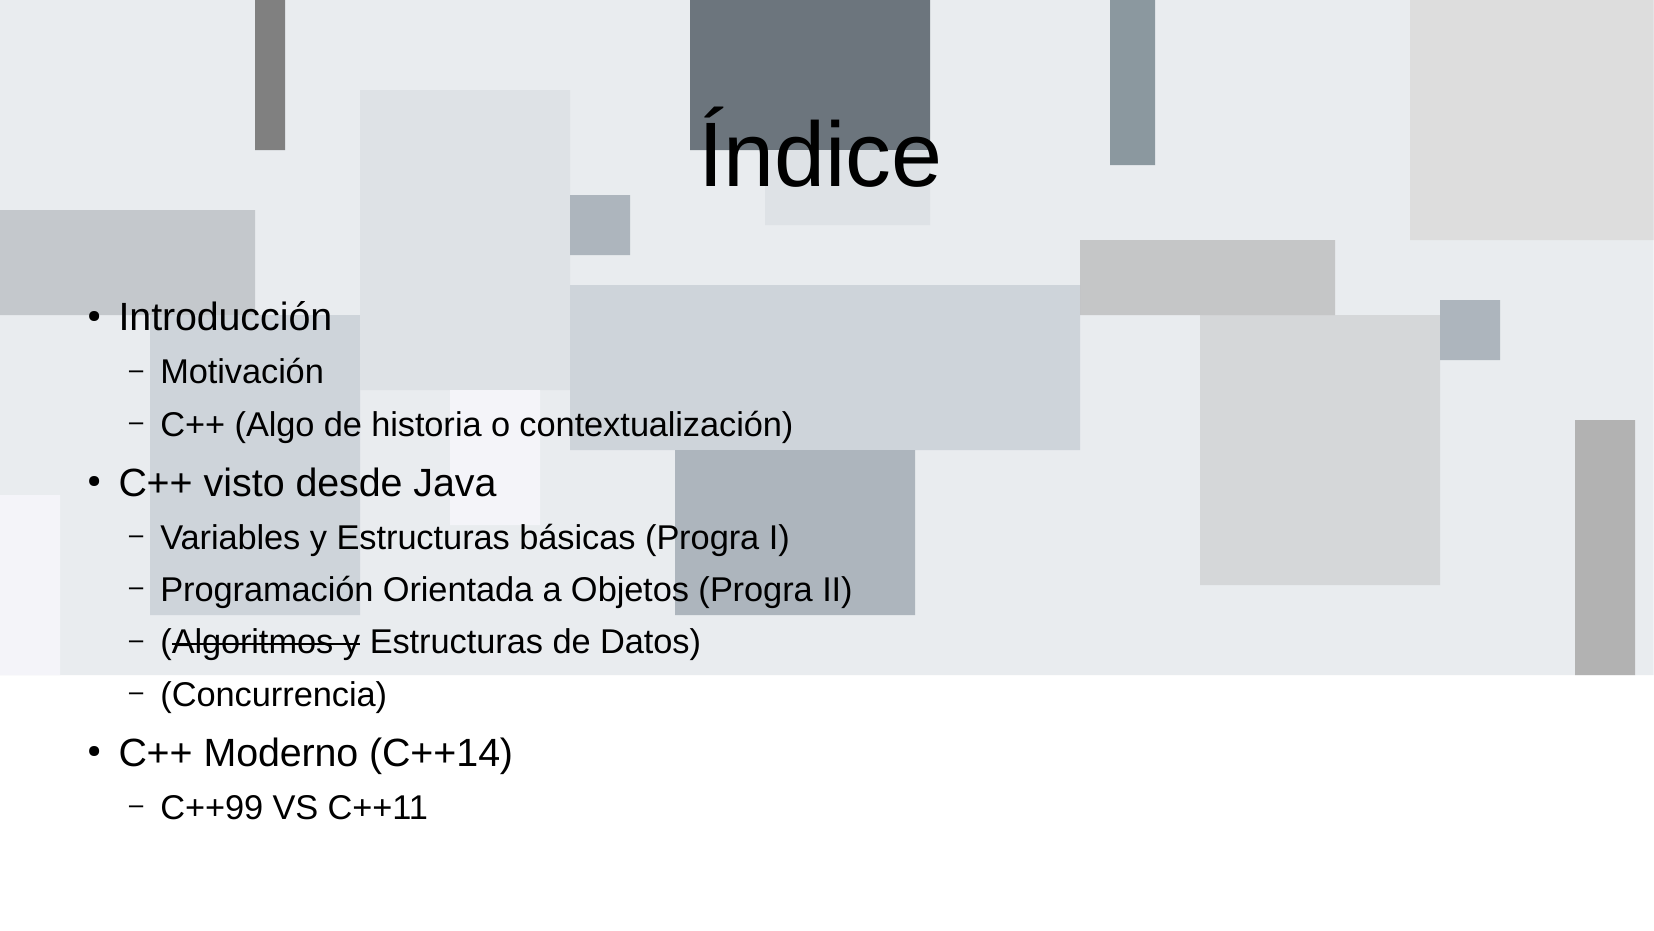

# Índice
Introducción
Motivación
C++ (Algo de historia o contextualización)
C++ visto desde Java
Variables y Estructuras básicas (Progra I)
Programación Orientada a Objetos (Progra II)
(Algoritmos y Estructuras de Datos)
(Concurrencia)
C++ Moderno (C++14)
C++99 VS C++11